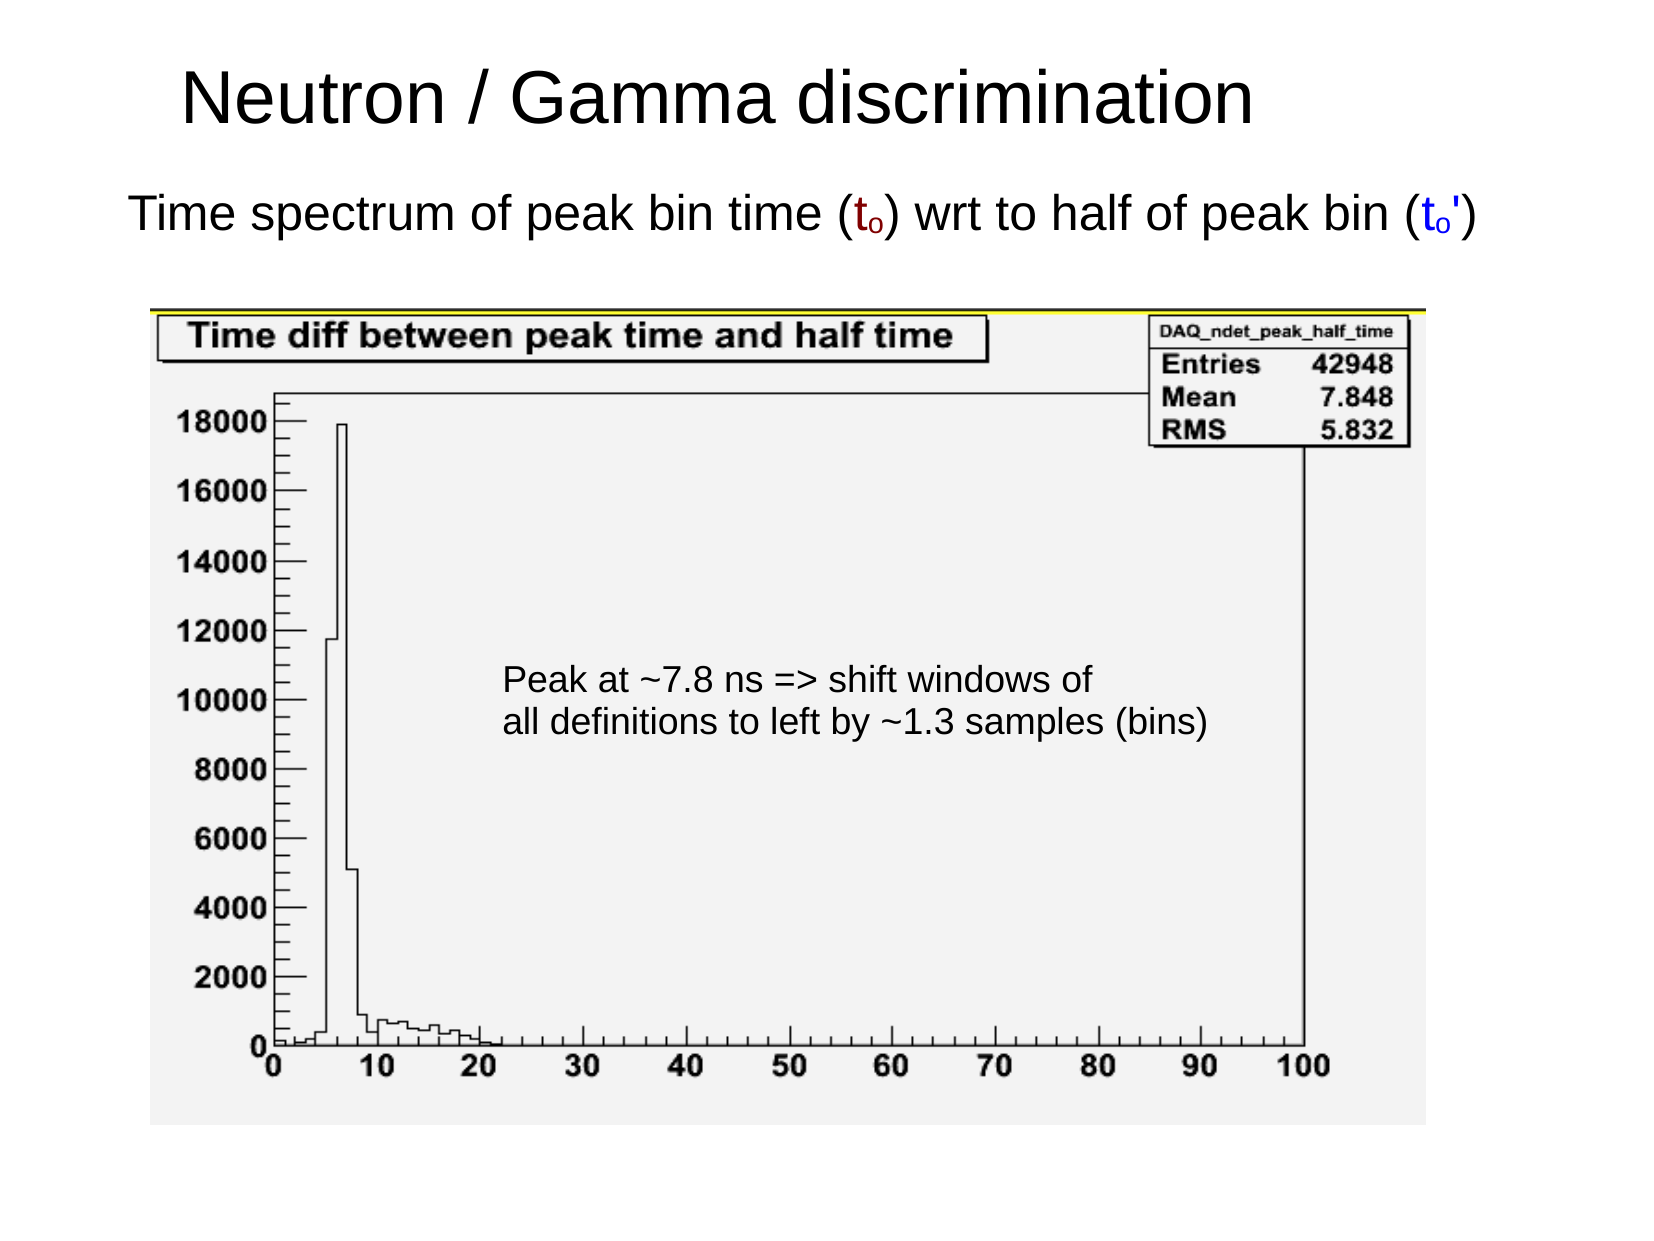

Neutron / Gamma discrimination
Time spectrum of peak bin time (to) wrt to half of peak bin (to')
Peak at ~7.8 ns => shift windows of
all definitions to left by ~1.3 samples (bins)